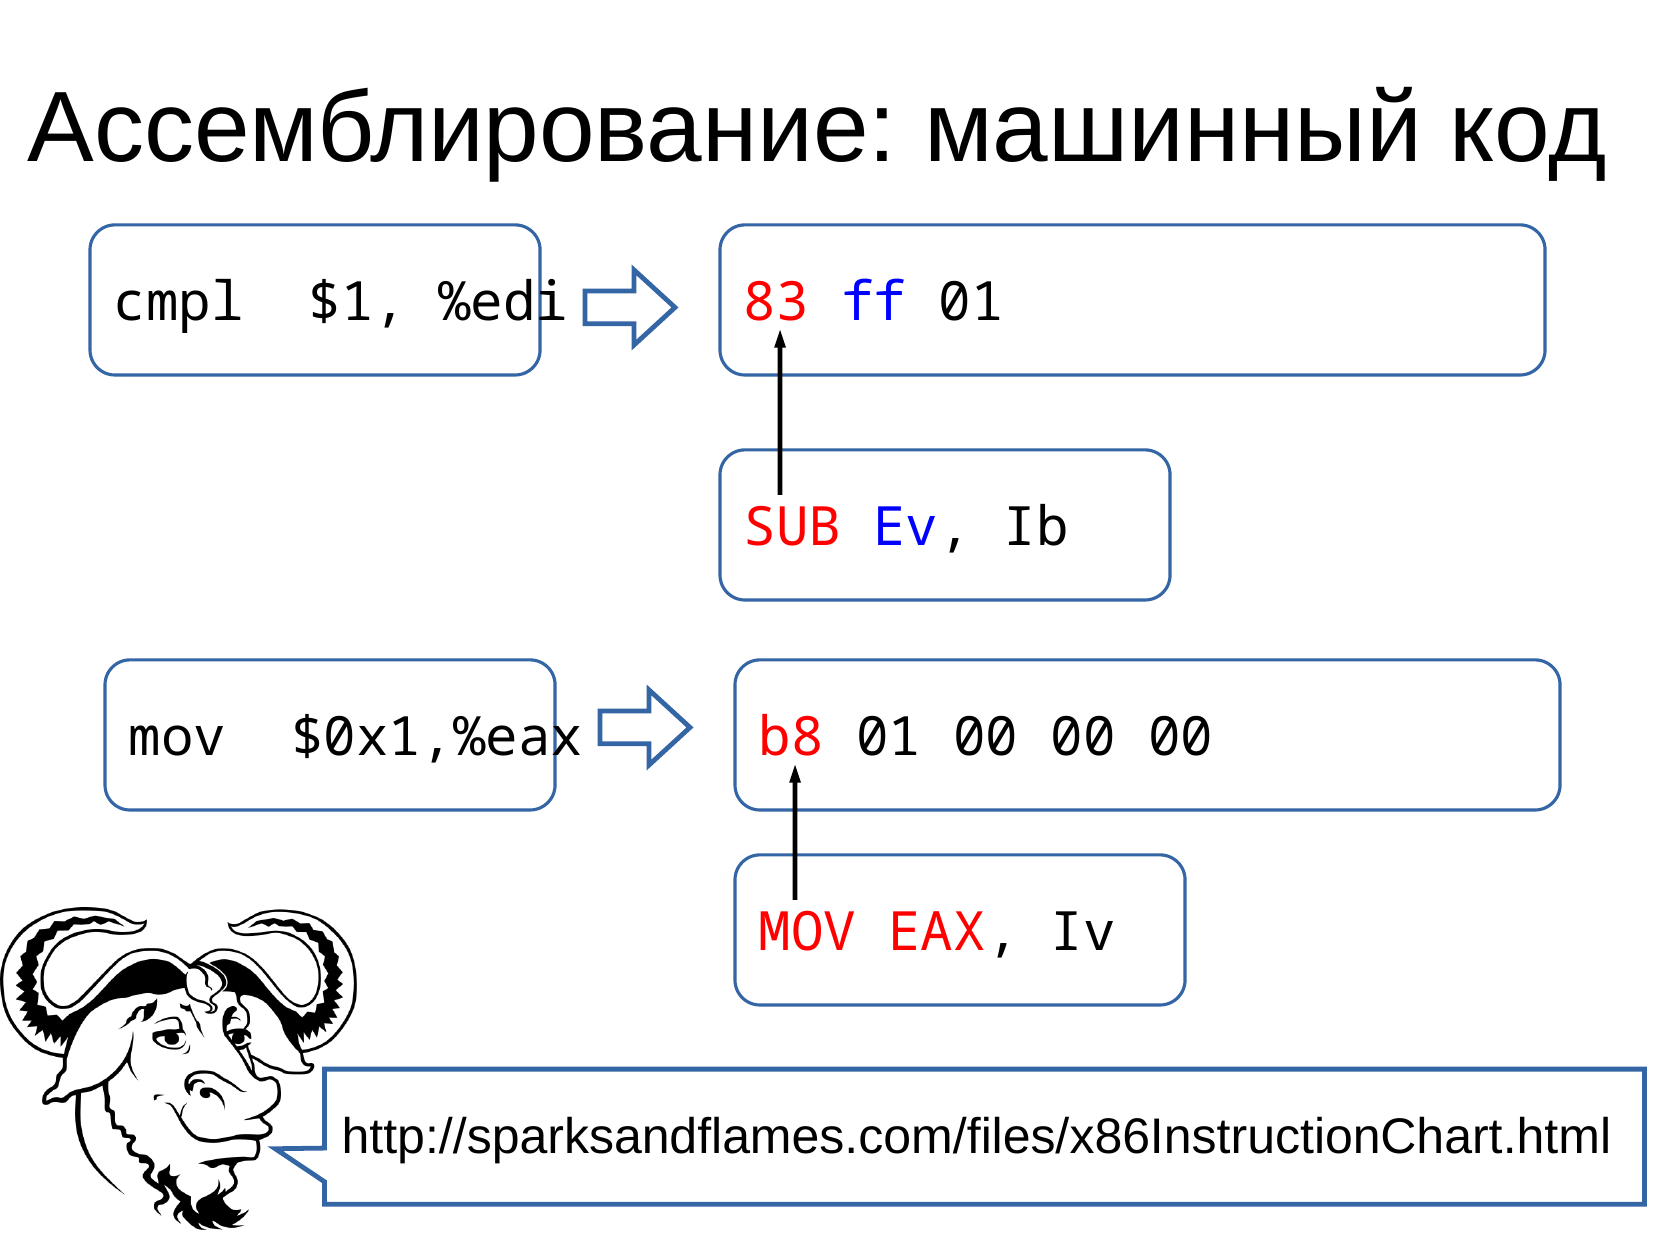

# Ассемблирование: машинный код
cmpl $1, %edi
83 ff 01
SUB Ev, Ib
mov $0x1,%eax
b8 01 00 00 00
MOV EAX, Iv
http://sparksandflames.com/files/x86InstructionChart.html